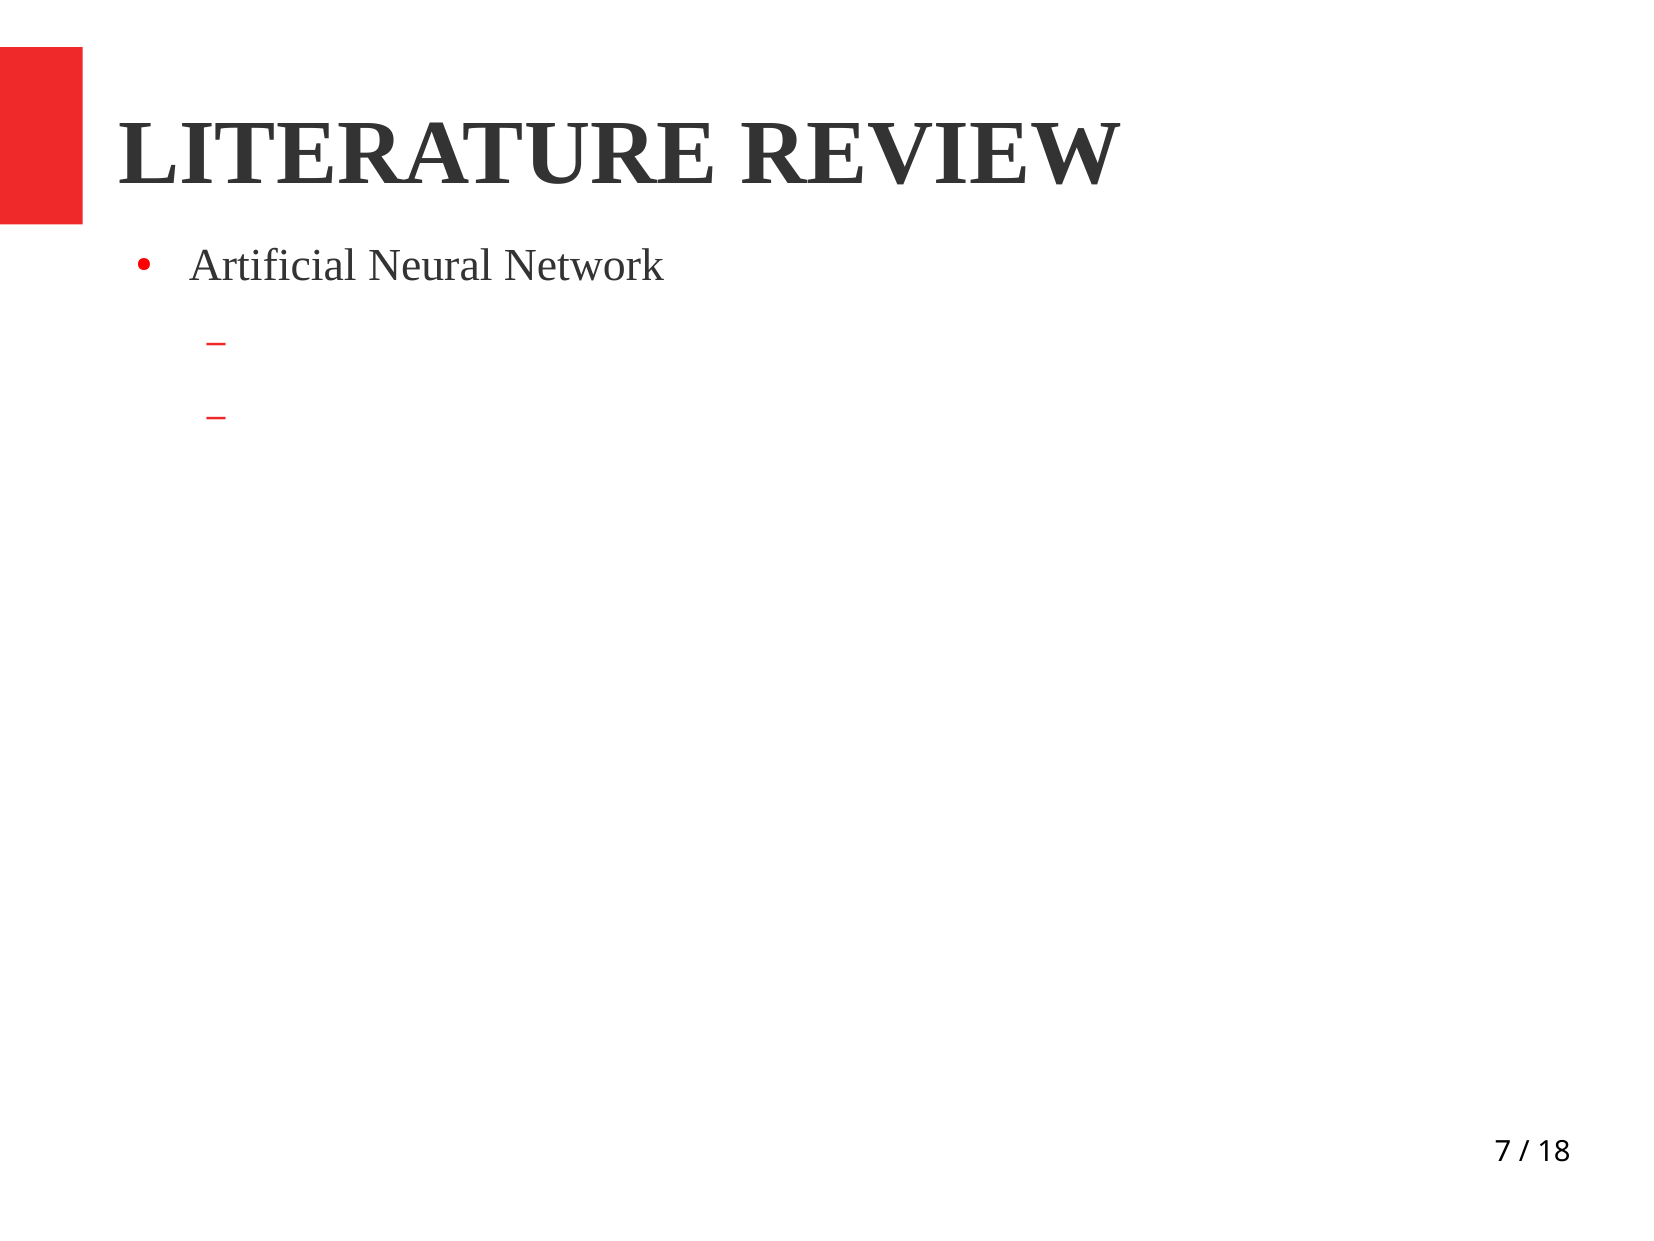

# LITERATURE REVIEW
Artificial Neural Network
7